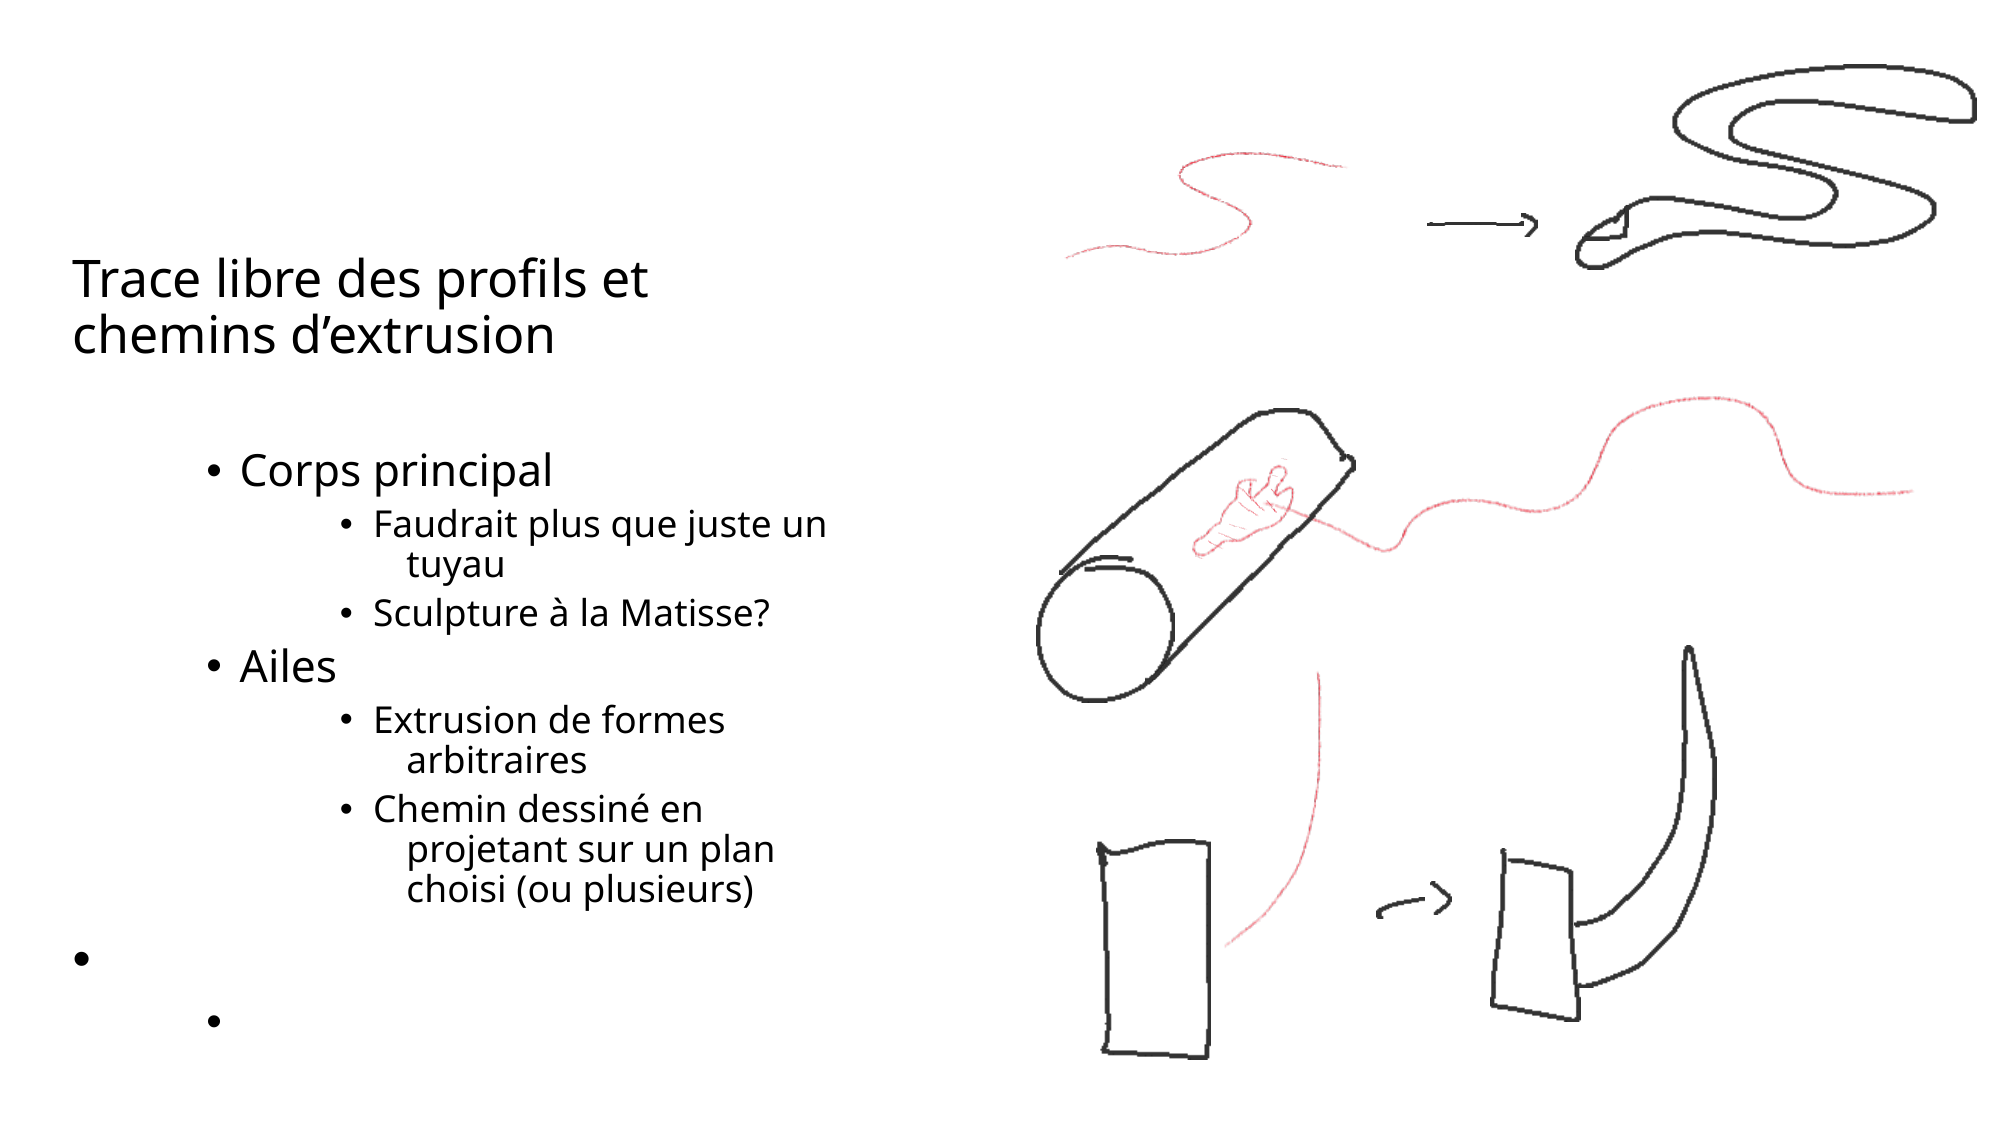

# Trace libre des profils et chemins d’extrusion
Corps principal
Faudrait plus que juste un tuyau
Sculpture à la Matisse?
Ailes
Extrusion de formes arbitraires
Chemin dessiné en projetant sur un plan choisi (ou plusieurs)